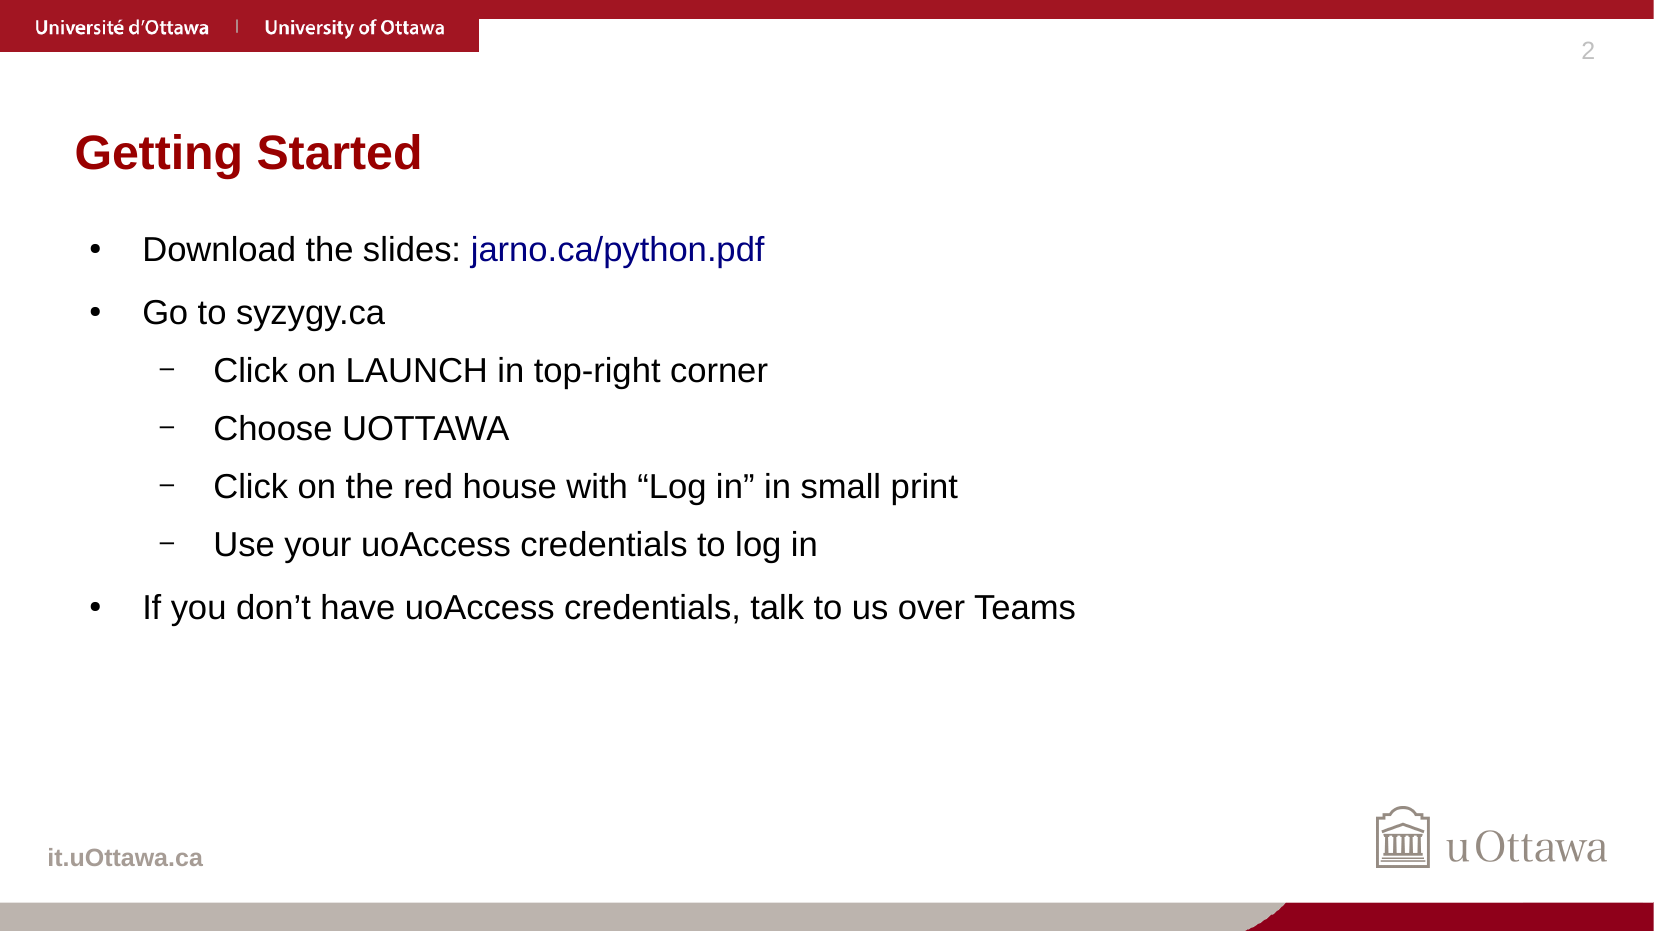

# Getting Started
Download the slides: jarno.ca/python.pdf
Go to syzygy.ca
Click on LAUNCH in top-right corner
Choose UOTTAWA
Click on the red house with “Log in” in small print
Use your uoAccess credentials to log in
If you don’t have uoAccess credentials, talk to us over Teams